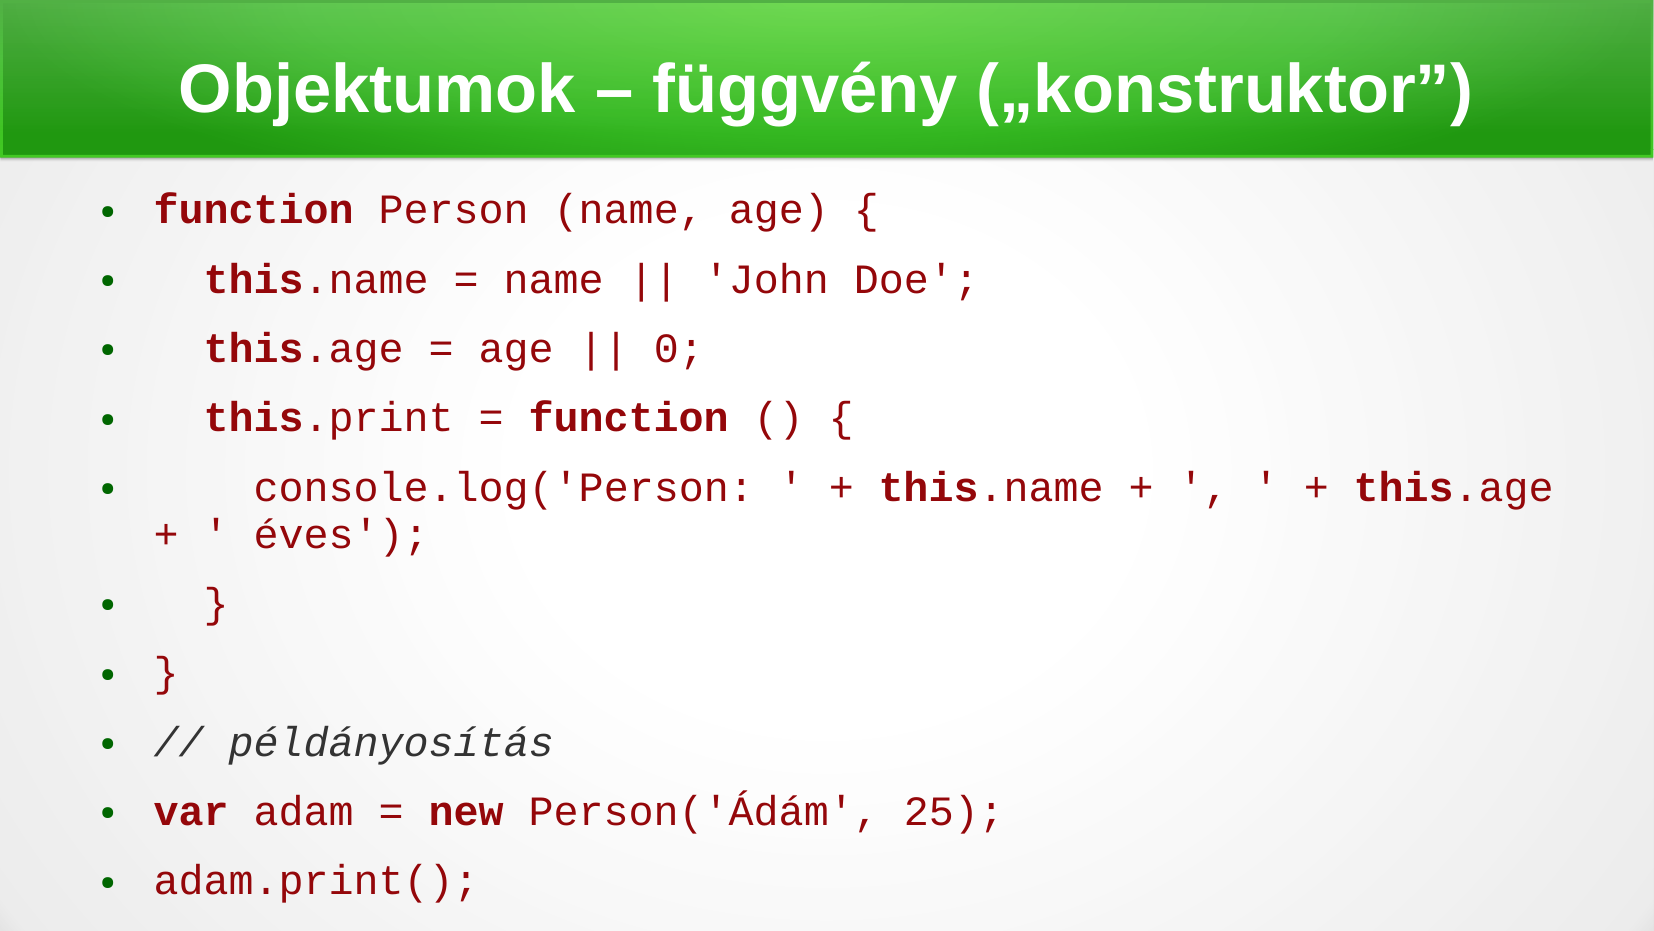

# Objektumok – függvény („konstruktor”)
function Person (name, age) {
 this.name = name || 'John Doe';
 this.age = age || 0;
 this.print = function () {
 console.log('Person: ' + this.name + ', ' + this.age + ' éves');
 }
}
// példányosítás
var adam = new Person('Ádám', 25);
adam.print();